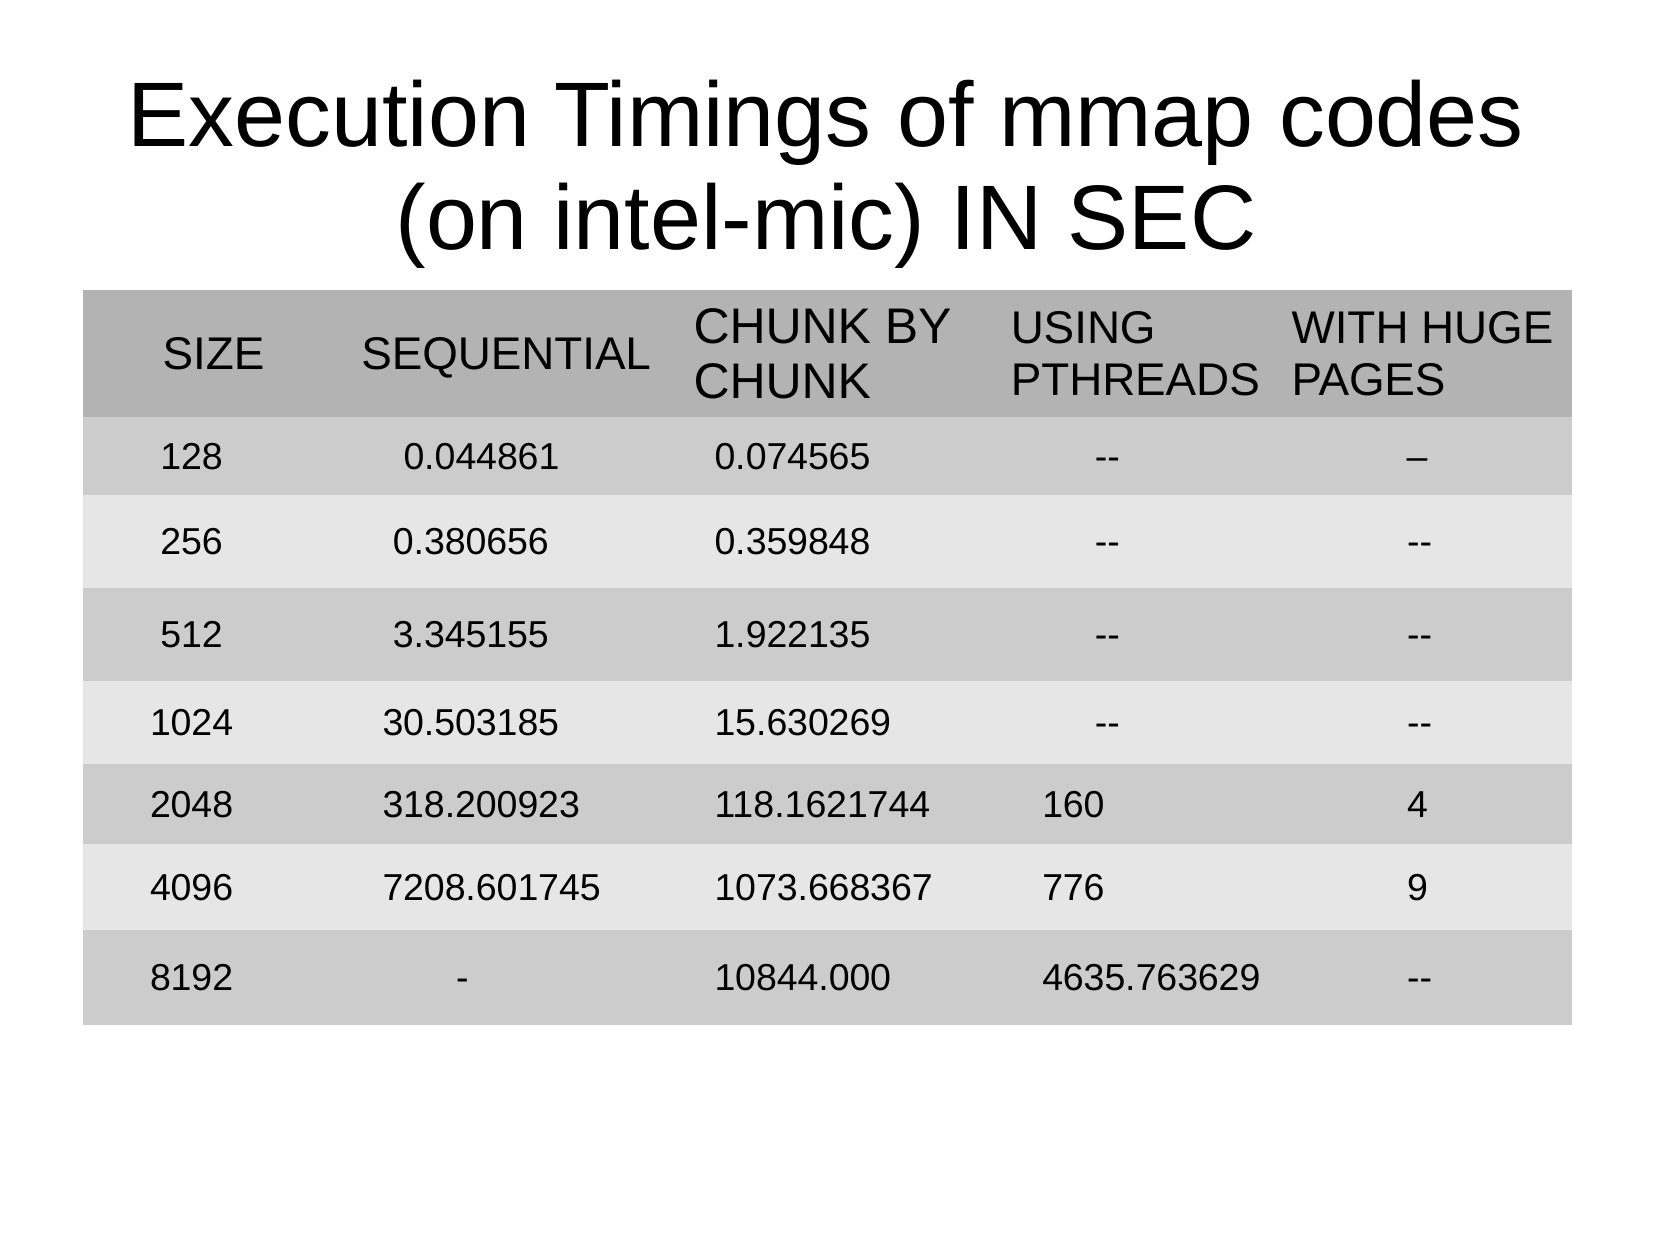

# Execution Timings of mmap codes (on intel-mic) IN SEC
| SIZE | SEQUENTIAL | CHUNK BY CHUNK | USING PTHREADS | WITH HUGE PAGES |
| --- | --- | --- | --- | --- |
| 128 | 0.044861 | 0.074565 | -- | – |
| 256 | 0.380656 | 0.359848 | -- | -- |
| 512 | 3.345155 | 1.922135 | -- | -- |
| 1024 | 30.503185 | 15.630269 | -- | -- |
| 2048 | 318.200923 | 118.1621744 | 160 | 4 |
| 4096 | 7208.601745 | 1073.668367 | 776 | 9 |
| 8192 | - | 10844.000 | 4635.763629 | -- |